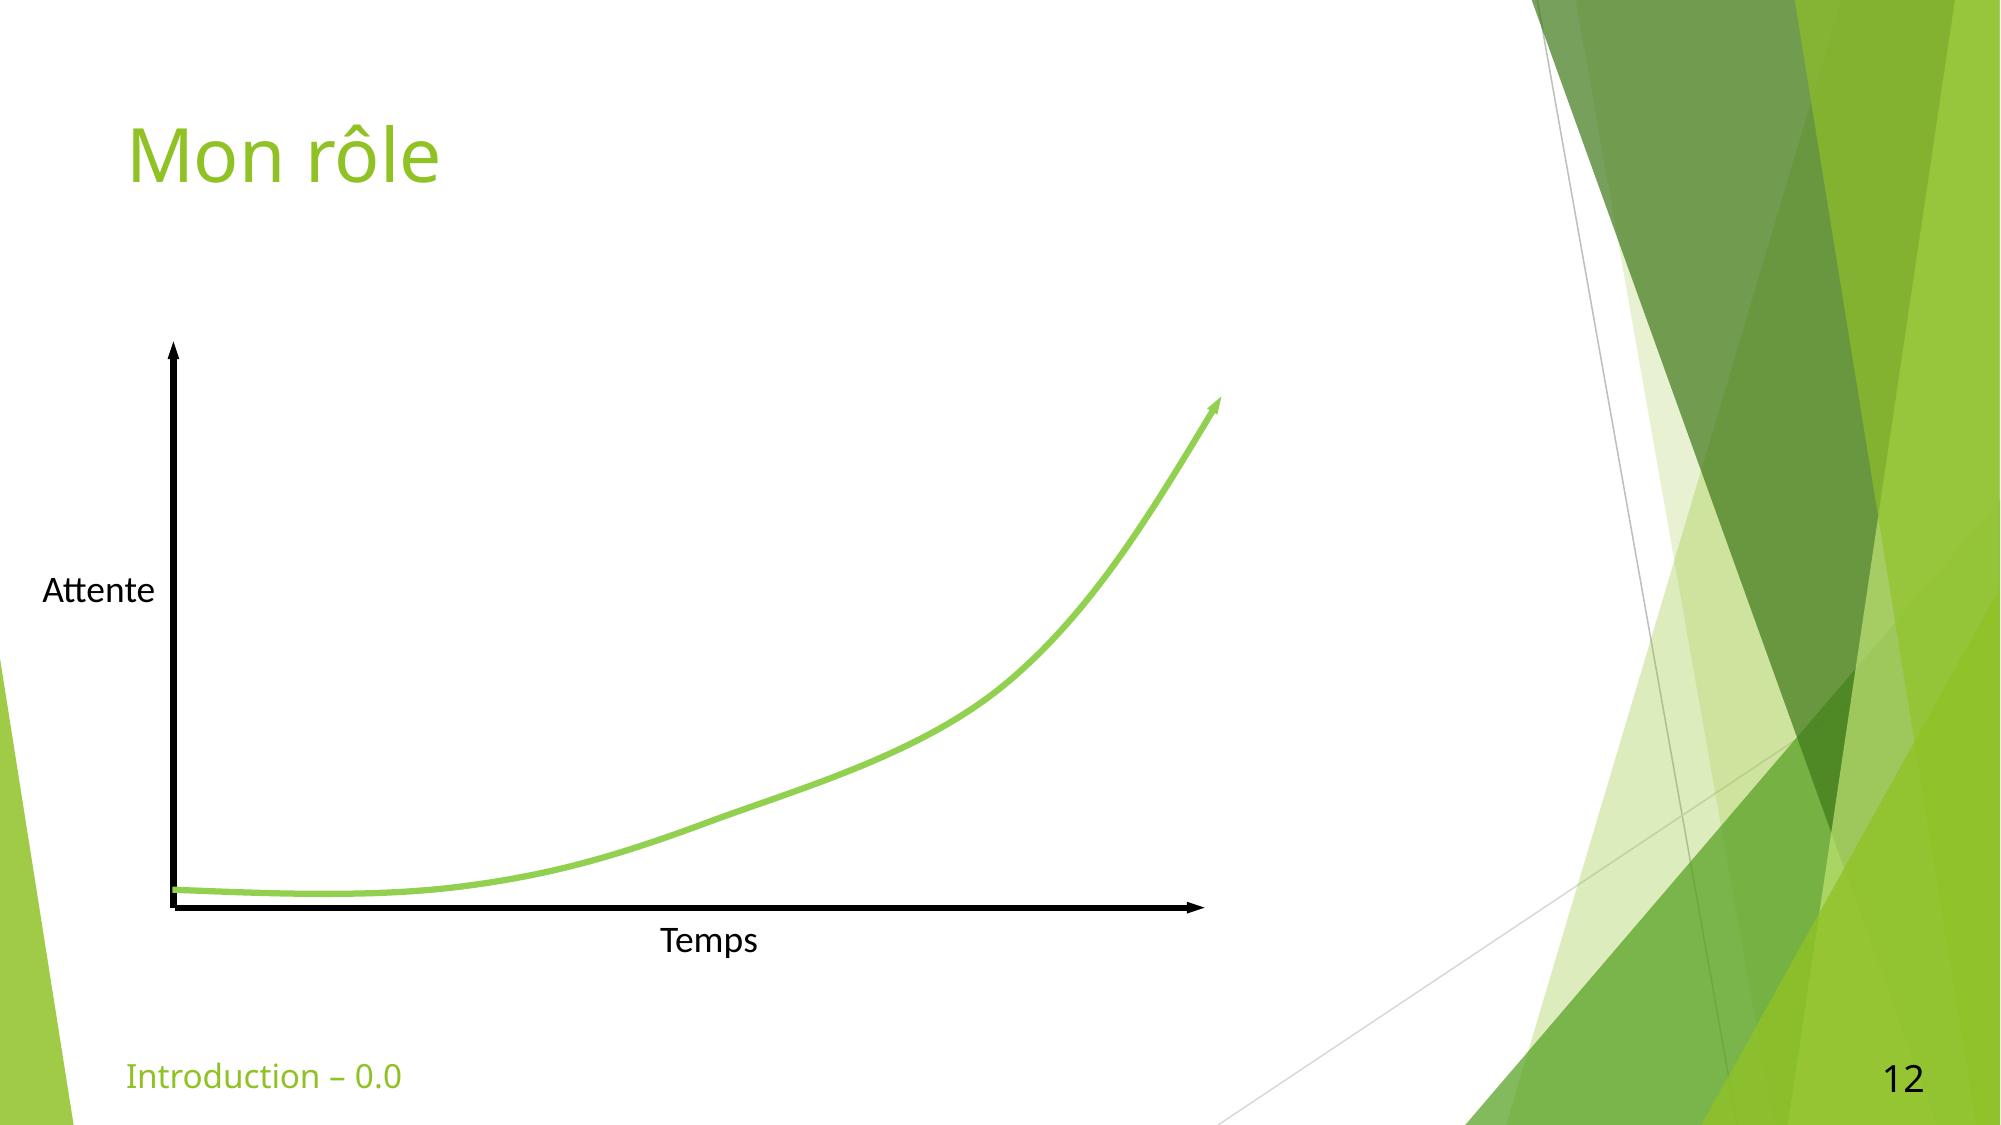

# Mon rôle
Attente
Temps
Introduction – 0.0